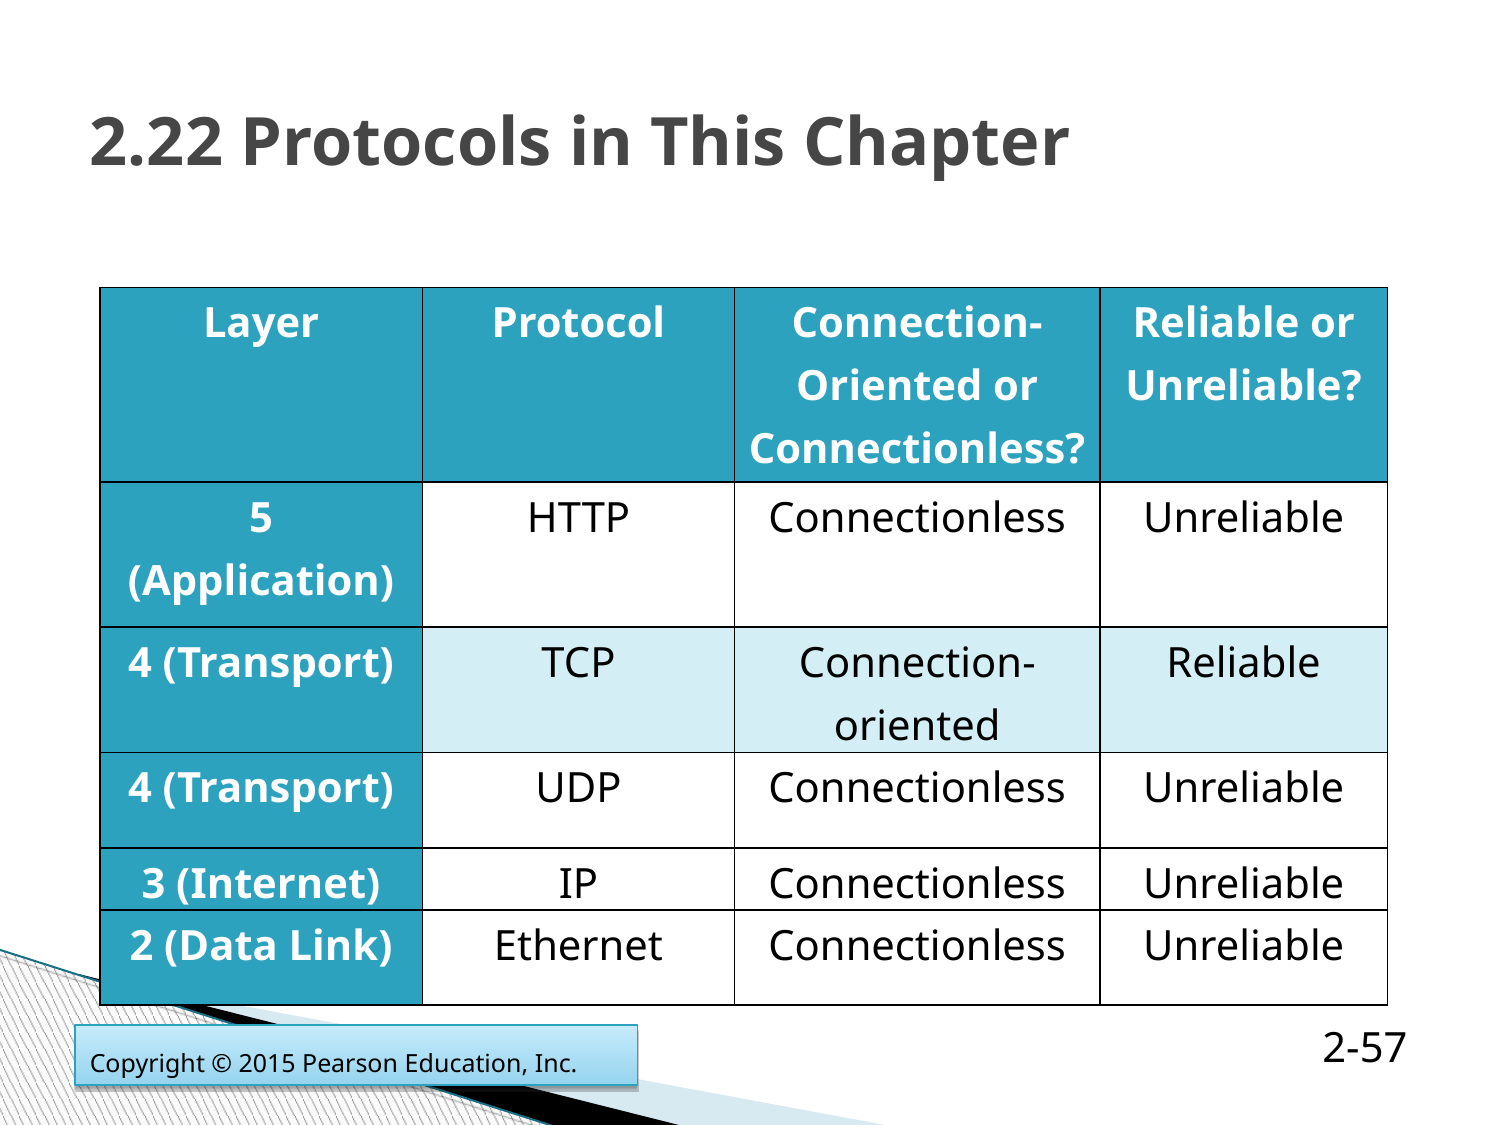

# 2.22 Protocols in This Chapter
| Layer | Protocol | Connection-Oriented or Connectionless? | Reliable or Unreliable? |
| --- | --- | --- | --- |
| 5 (Application) | HTTP | Connectionless | Unreliable |
| 4 (Transport) | TCP | Connection-oriented | Reliable |
| 4 (Transport) | UDP | Connectionless | Unreliable |
| 3 (Internet) | IP | Connectionless | Unreliable |
| 2 (Data Link) | Ethernet | Connectionless | Unreliable |
Copyright © 2015 Pearson Education, Inc.